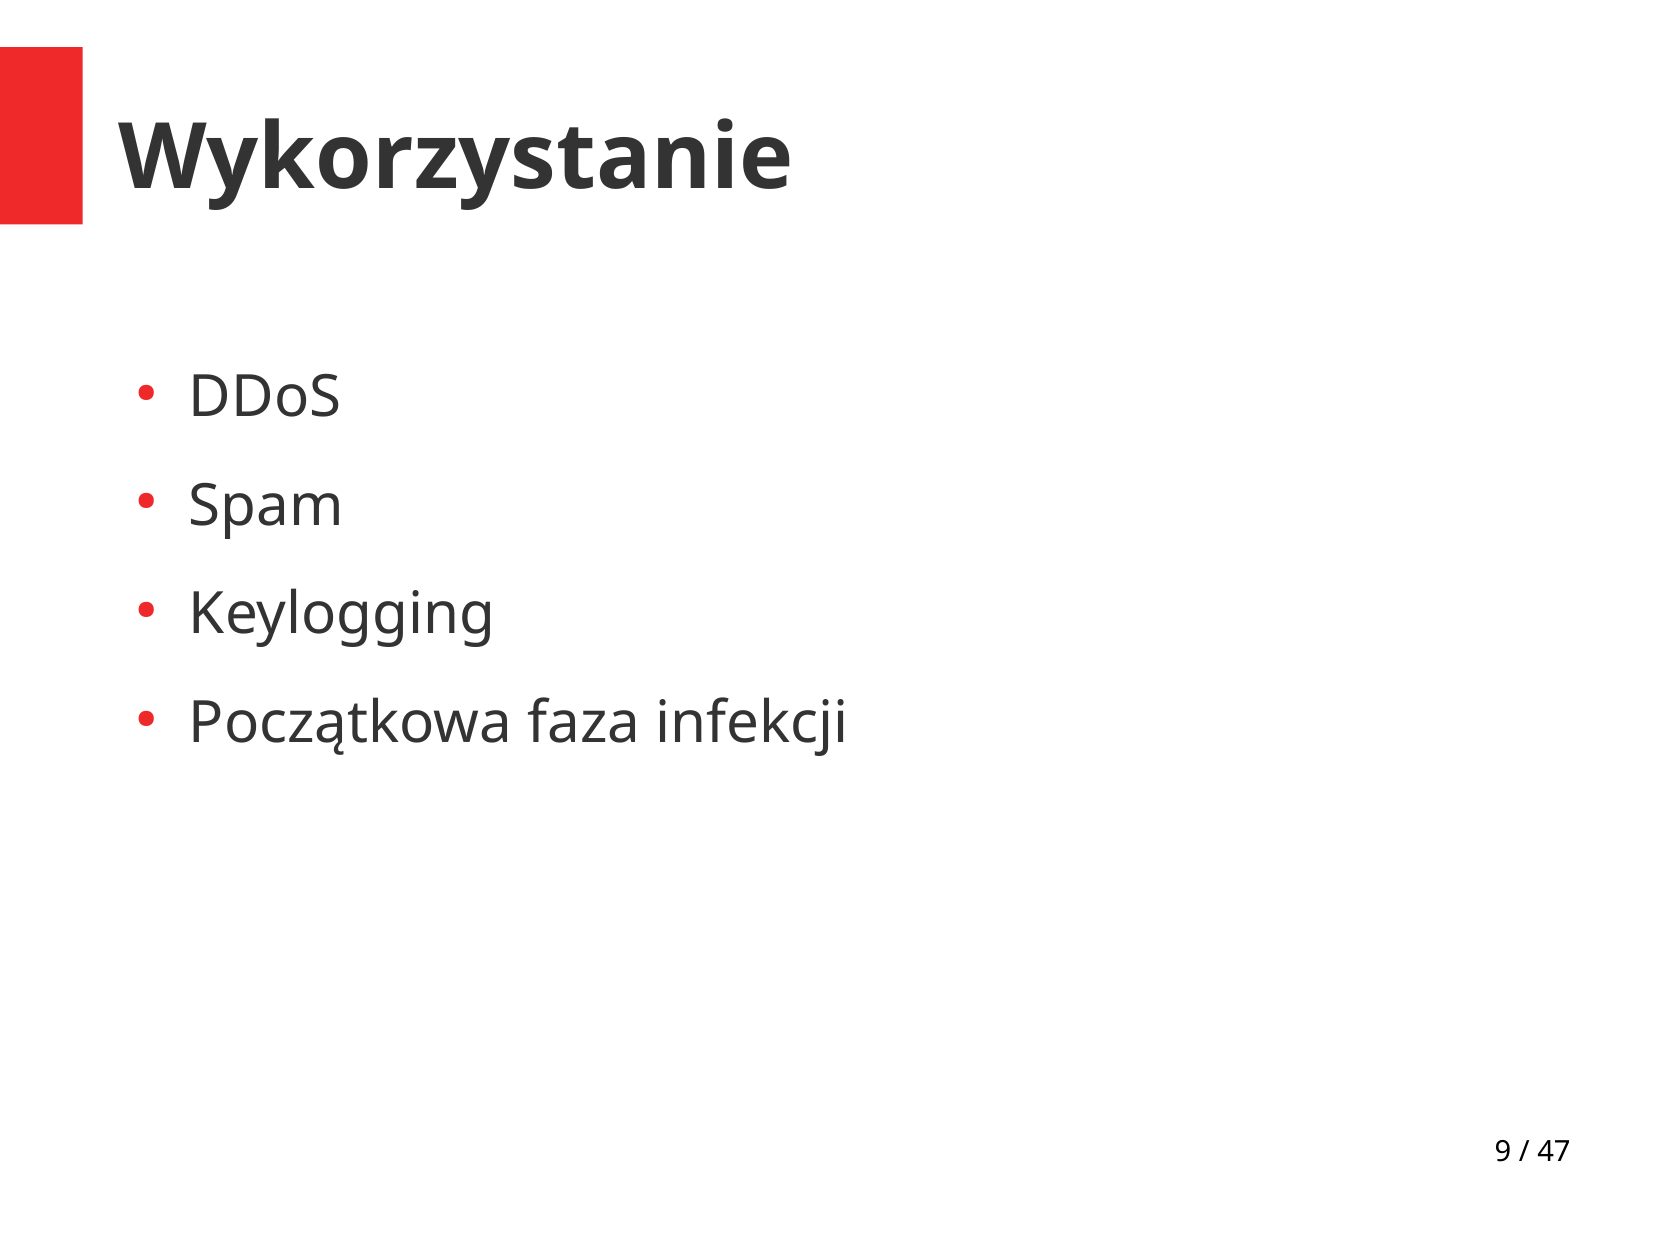

# Wykorzystanie
DDoS
Spam
Keylogging
Początkowa faza infekcji
9